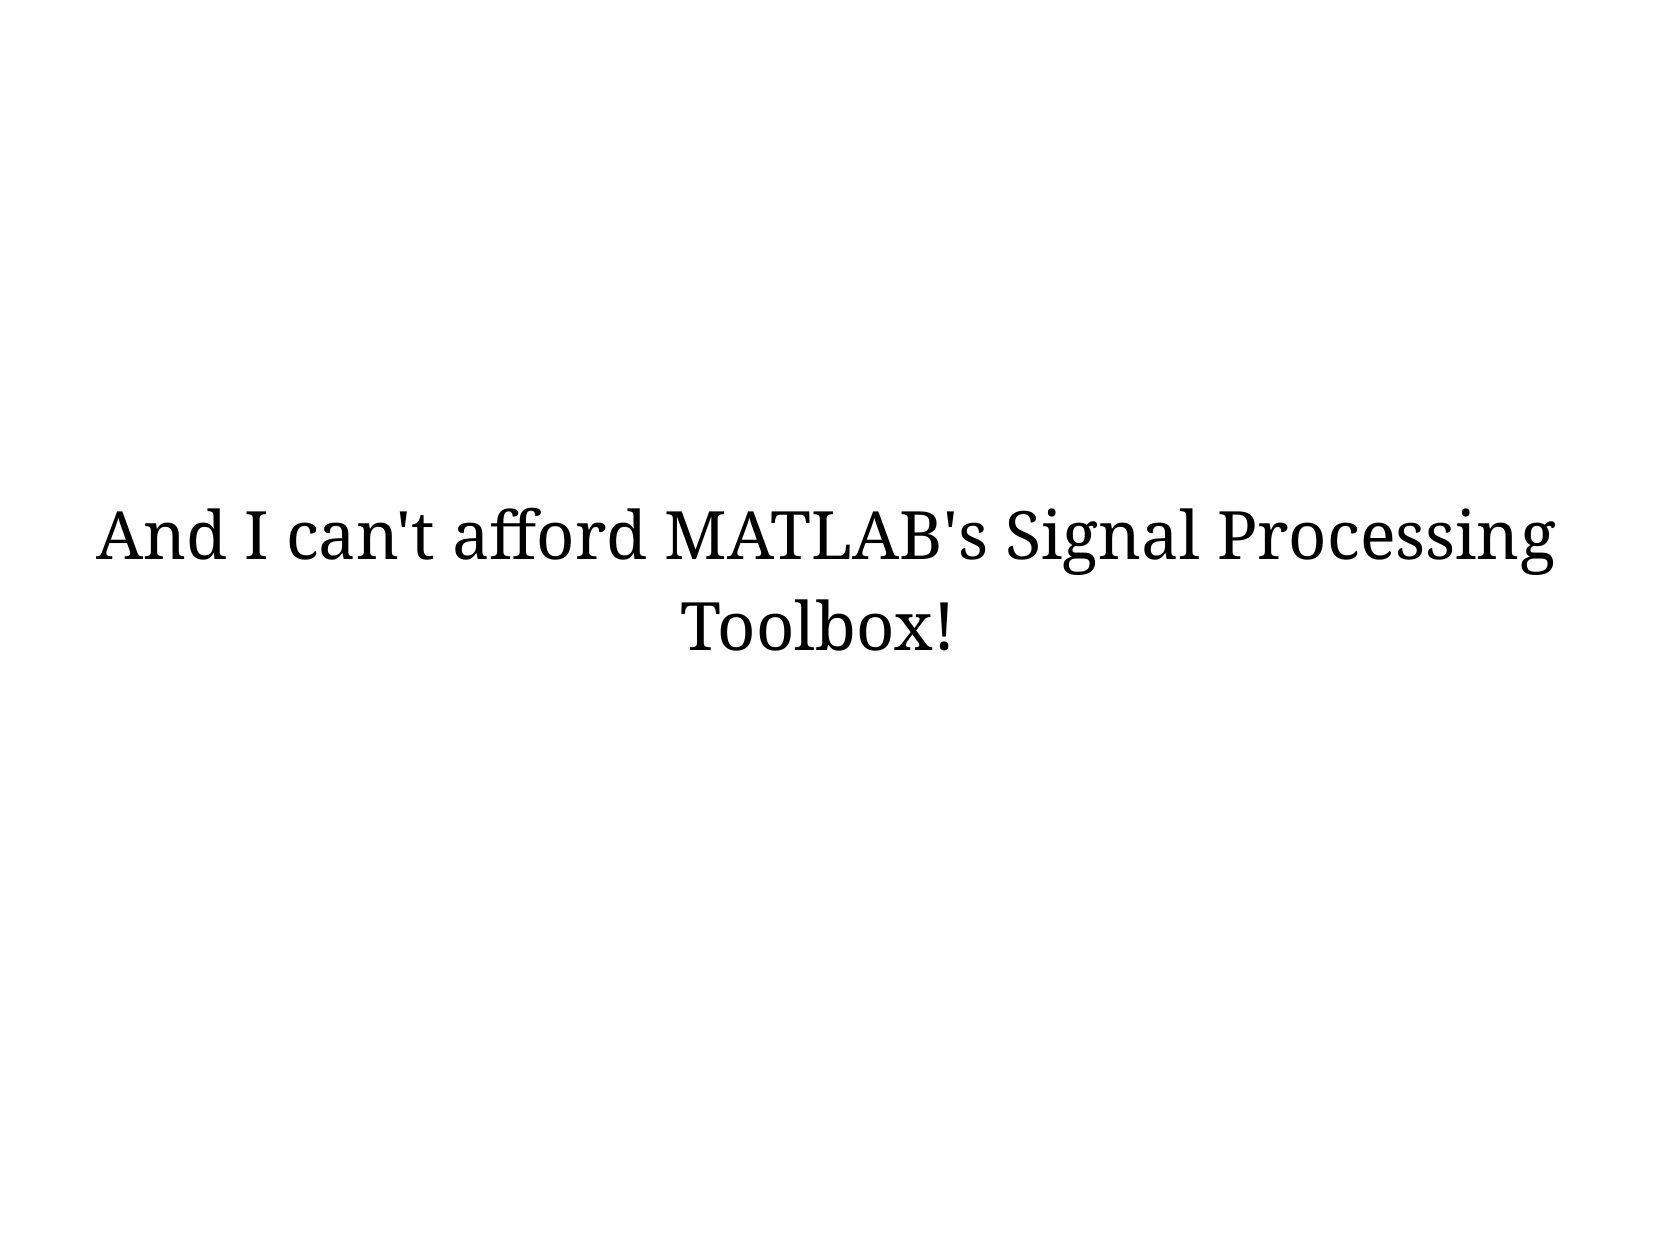

# And I can't afford MATLAB's Signal Processing Toolbox!